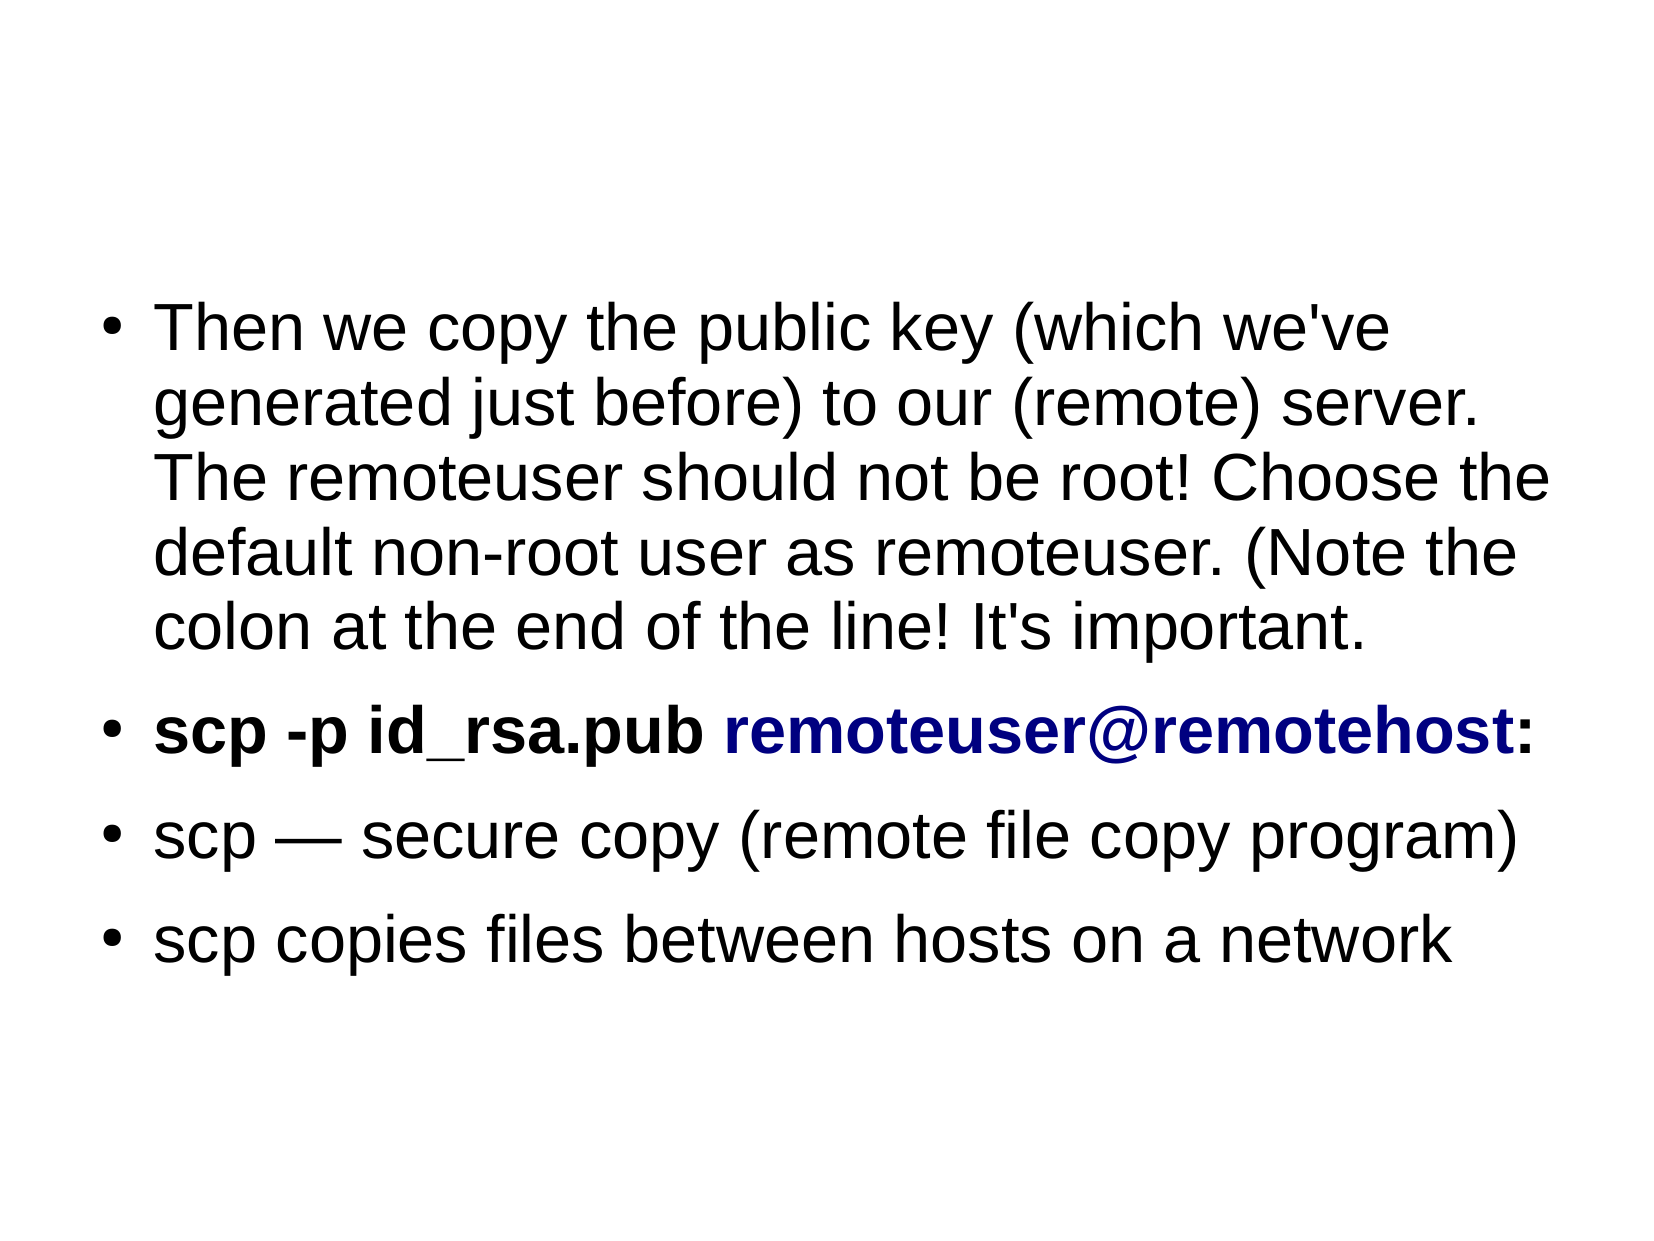

#
Then we copy the public key (which we've generated just before) to our (remote) server. The remoteuser should not be root! Choose the default non-root user as remoteuser. (Note the colon at the end of the line! It's important.
scp -p id_rsa.pub remoteuser@remotehost:
scp — secure copy (remote file copy program)
scp copies files between hosts on a network